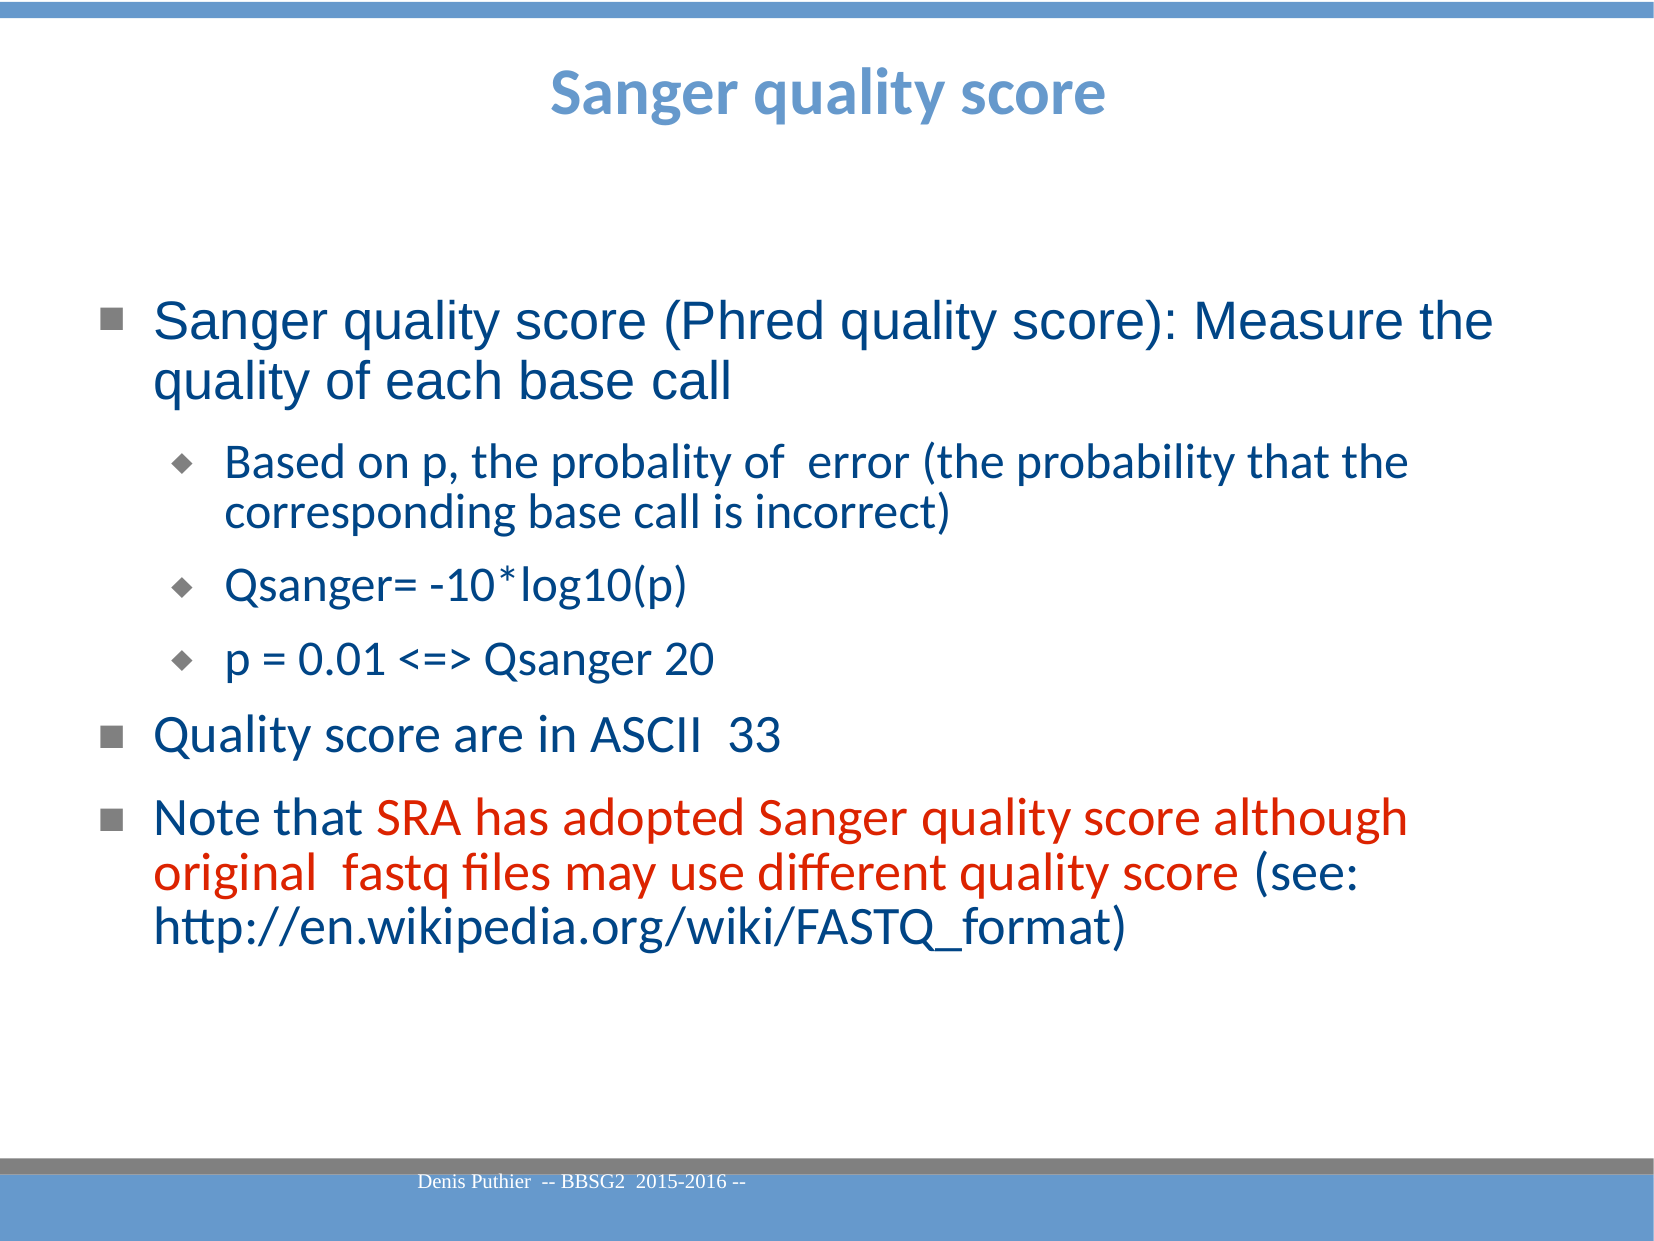

# Sanger quality score
Sanger quality score (Phred quality score): Measure the quality of each base call
Based on p, the probality of error (the probability that the corresponding base call is incorrect)
Qsanger= -10*log10(p)
p = 0.01 <=> Qsanger 20
Quality score are in ASCII 33
Note that SRA has adopted Sanger quality score although original fastq files may use different quality score (see: http://en.wikipedia.org/wiki/FASTQ_format)